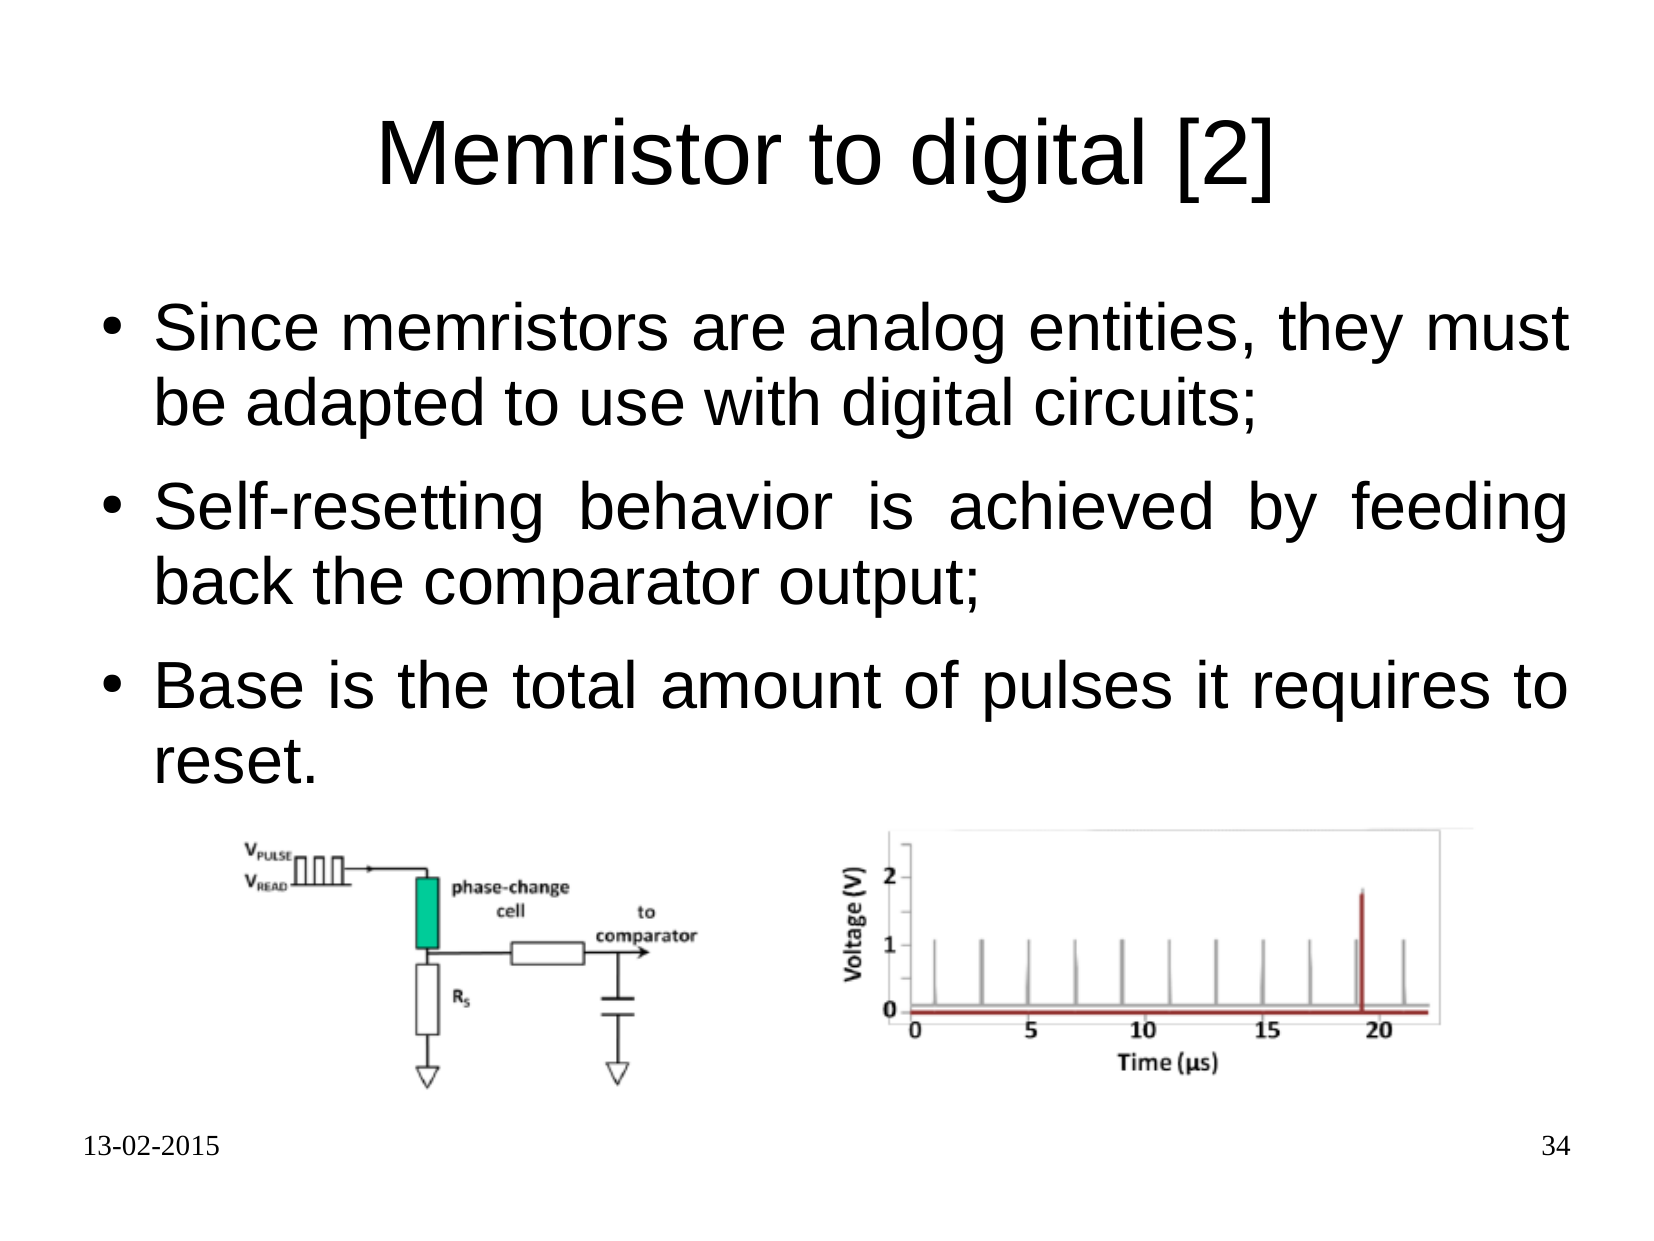

# Memristor to digital [2]
Since memristors are analog entities, they must be adapted to use with digital circuits;
Self-resetting behavior is achieved by feeding back the comparator output;
Base is the total amount of pulses it requires to reset.
13-02-2015
34